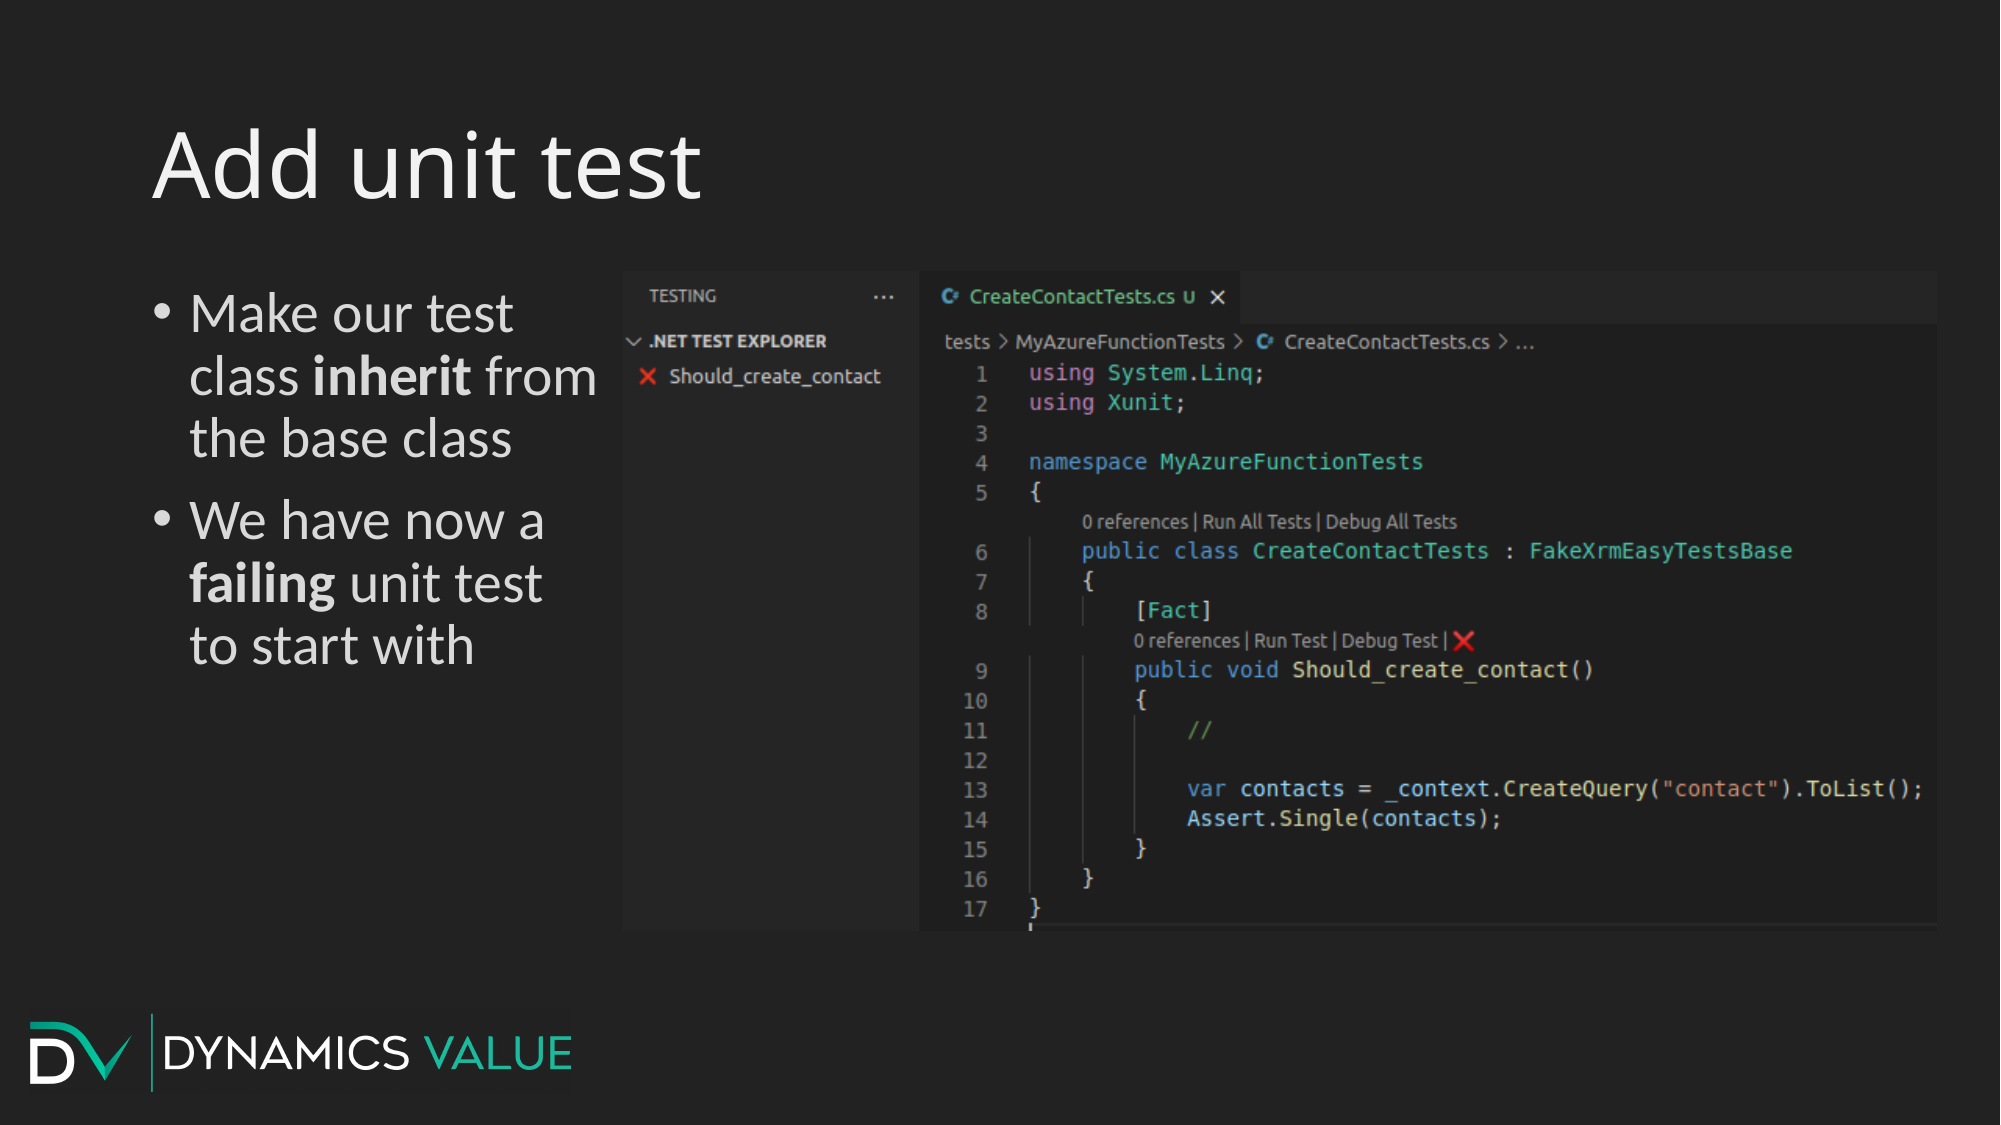

Add unit test
Make our test class inherit from the base class
We have now a failing unit test to start with